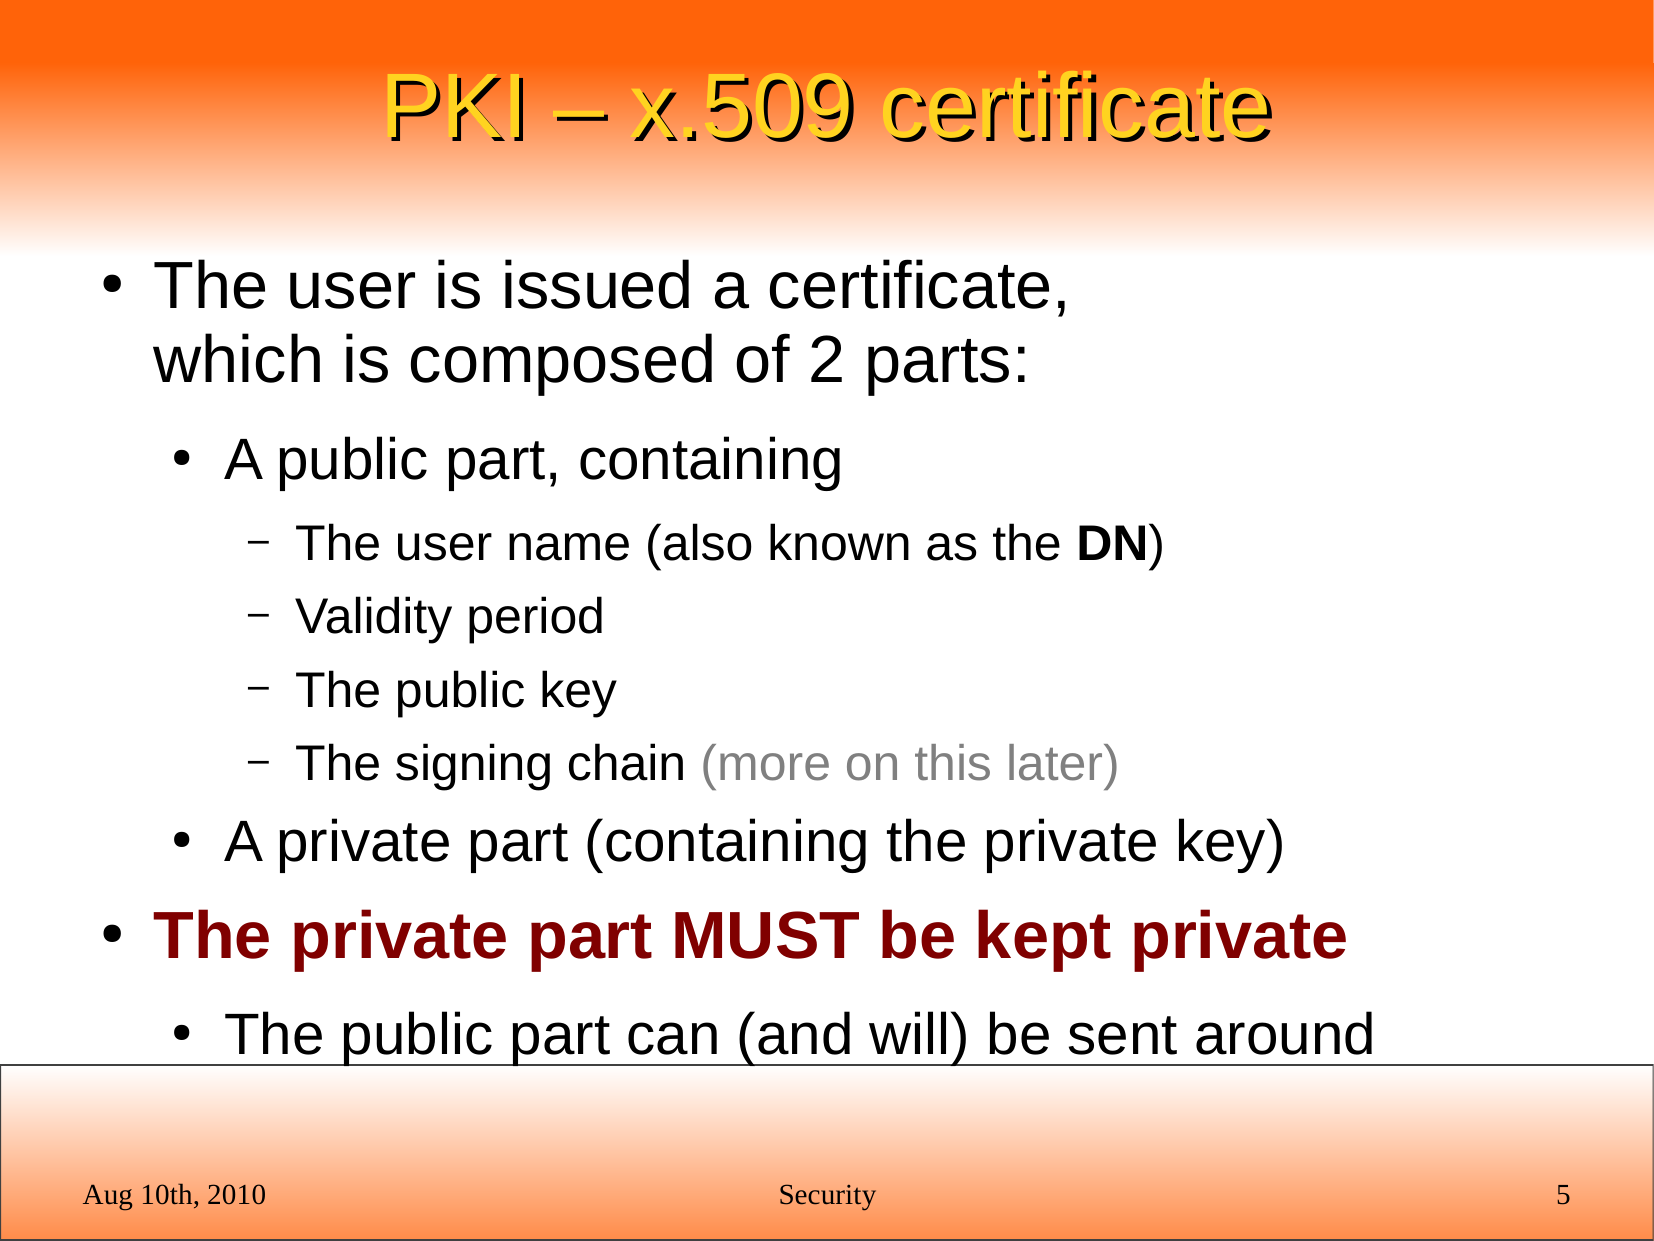

# PKI – x.509 certificate
The user is issued a certificate,
which is composed of 2 parts:
A public part, containing
The user name (also known as the DN)
Validity period
The public key
The signing chain (more on this later)
A private part (containing the private key)
The private part MUST be kept private
The public part can (and will) be sent around
Aug 10th, 2010
Security
5